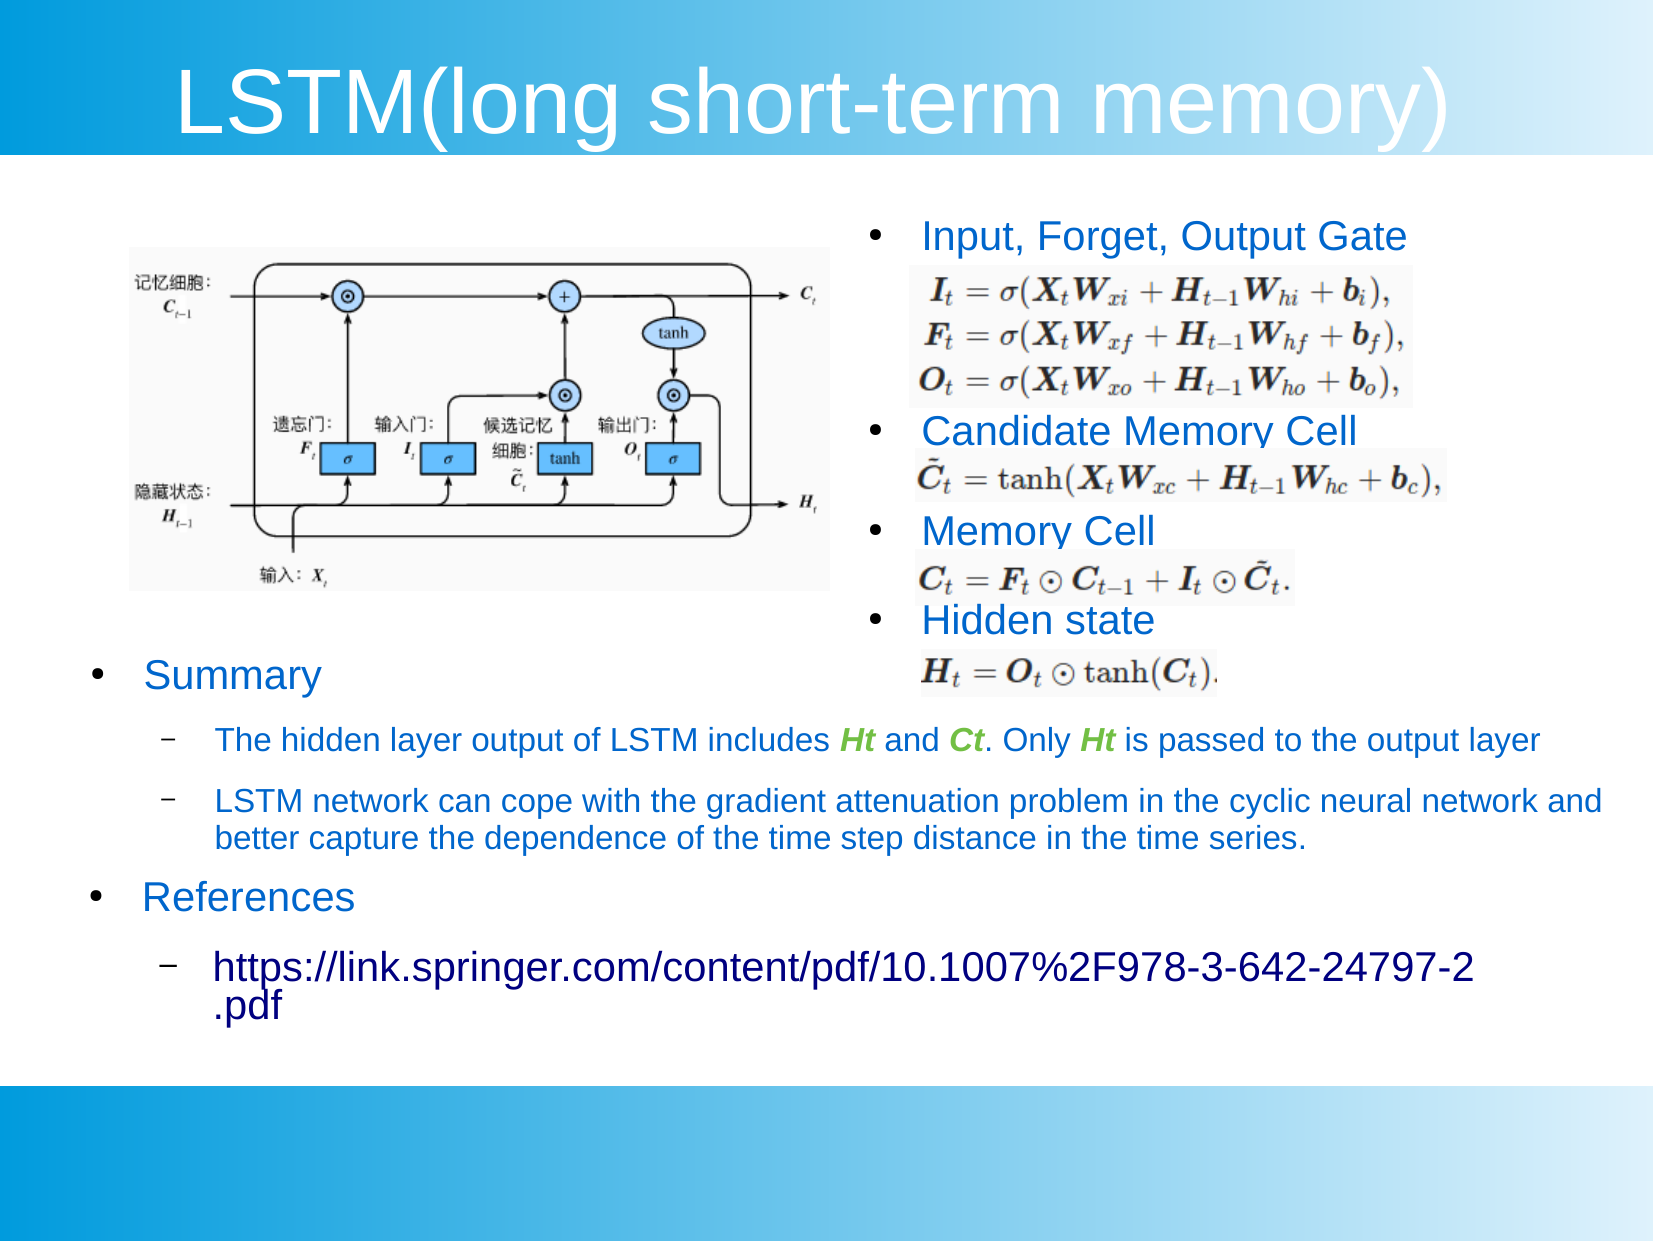

# LSTM(long short-term memory)
Input, Forget, Output Gate
Candidate Memory Cell
Memory Cell
Hidden state
Summary
The hidden layer output of LSTM includes Ht and Ct. Only Ht is passed to the output layer
LSTM network can cope with the gradient attenuation problem in the cyclic neural network and better capture the dependence of the time step distance in the time series.
References
https://link.springer.com/content/pdf/10.1007%2F978-3-642-24797-2.pdf